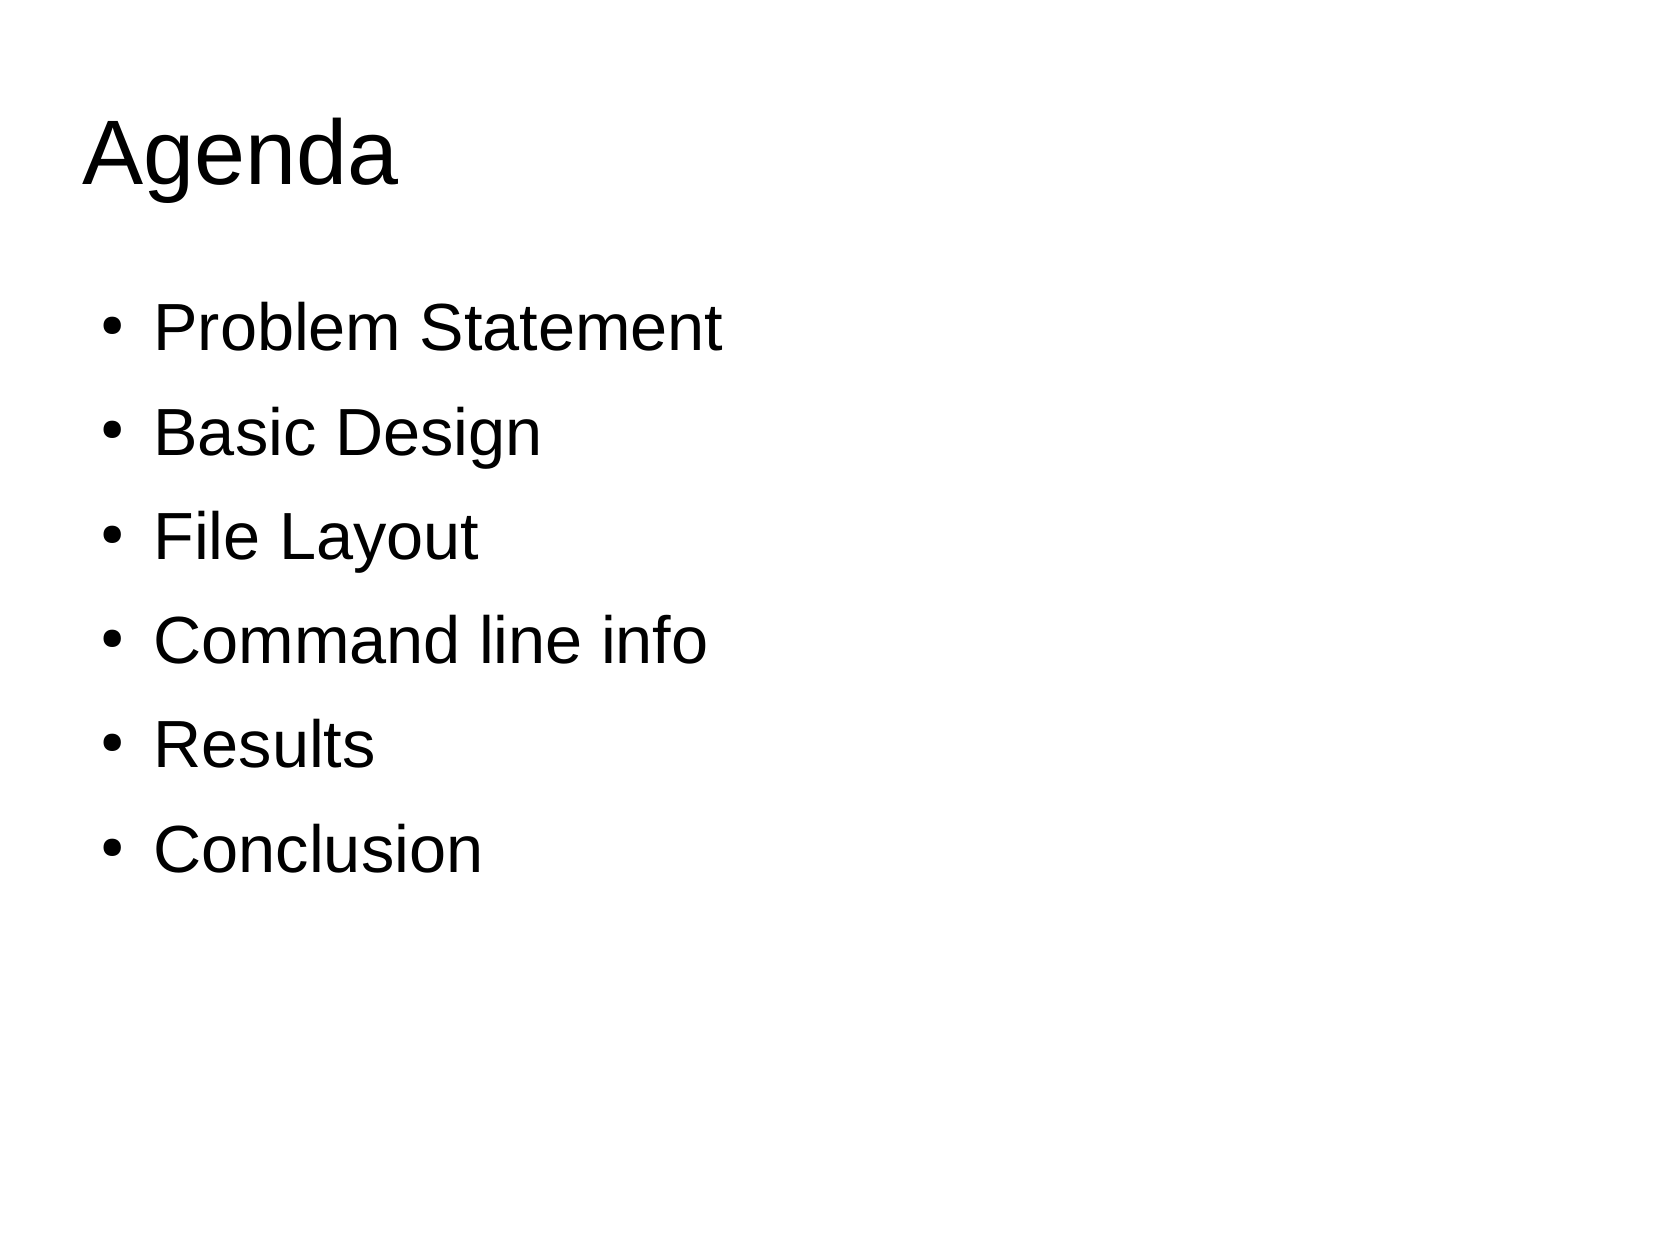

# Agenda
Problem Statement
Basic Design
File Layout
Command line info
Results
Conclusion